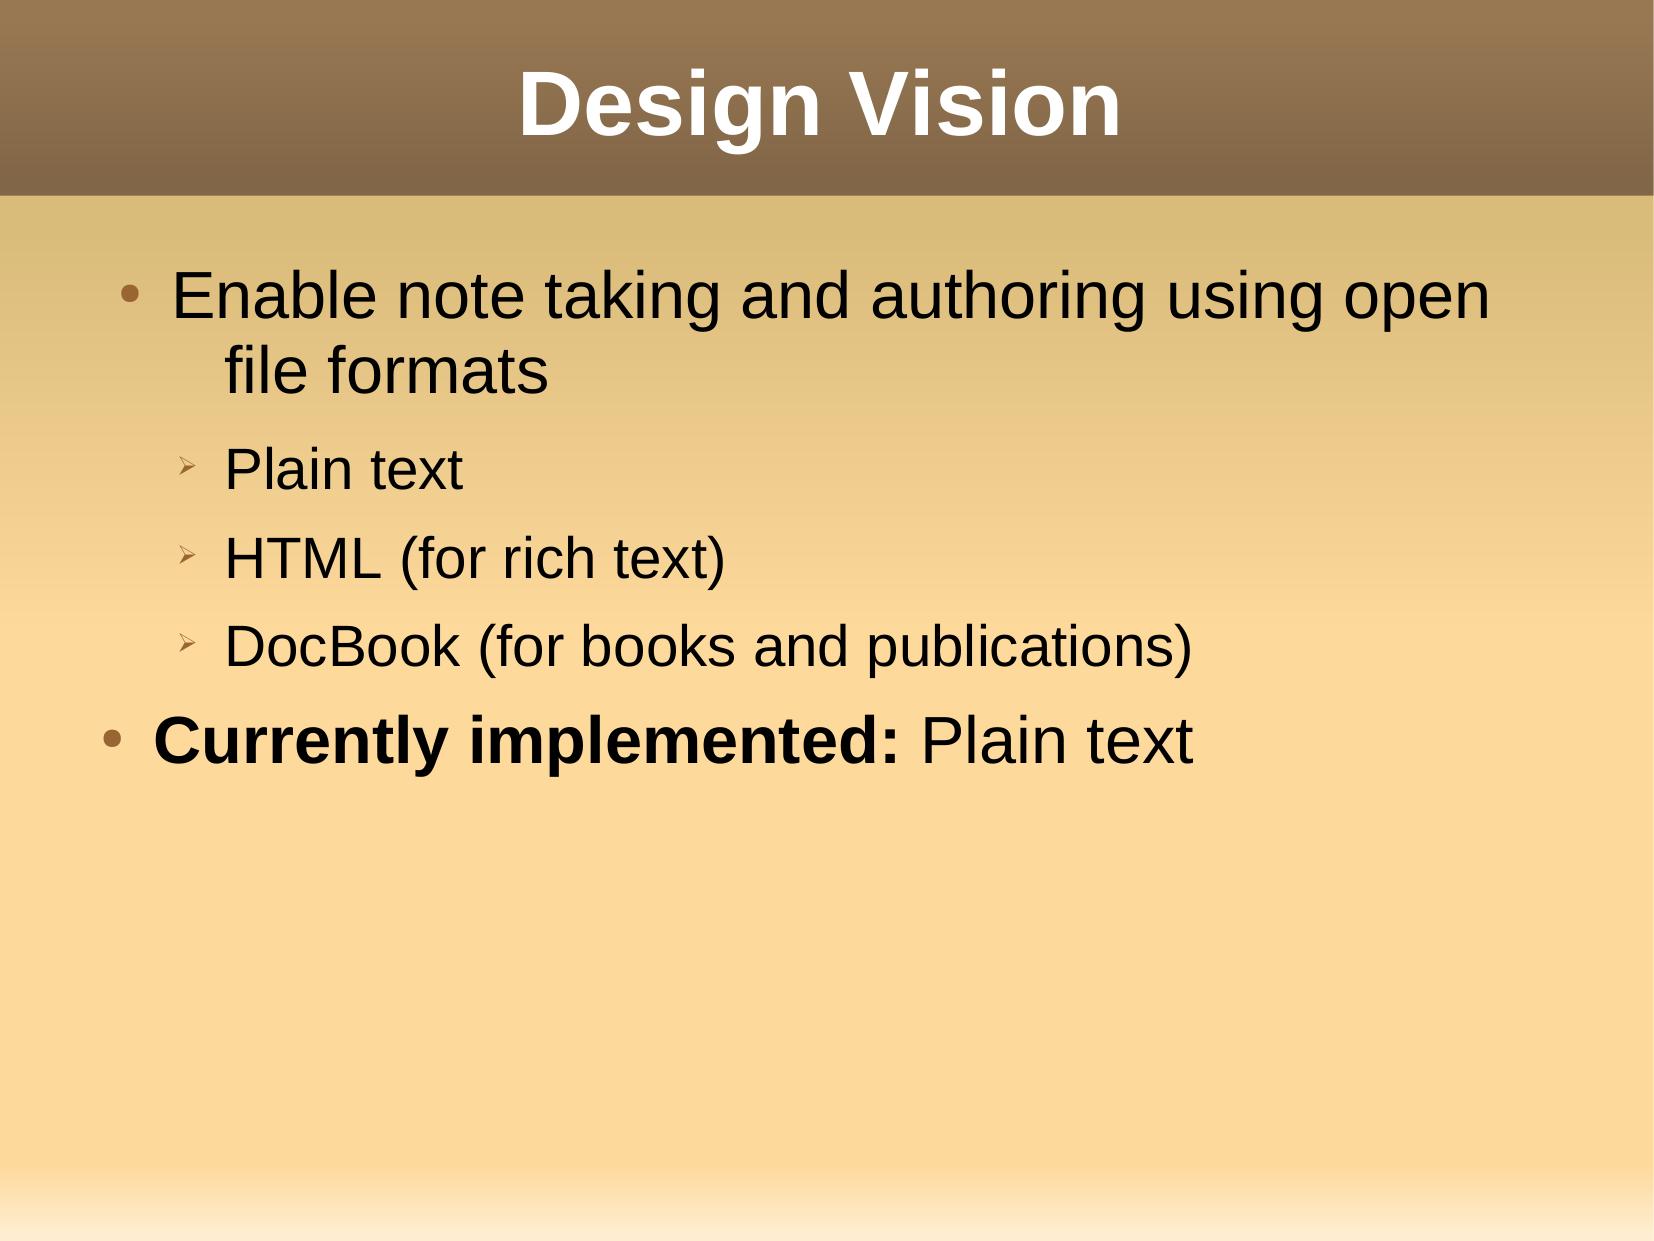

# Design Vision
Enable note taking and authoring using open file formats
Plain text
HTML (for rich text)
DocBook (for books and publications)
Currently implemented: Plain text